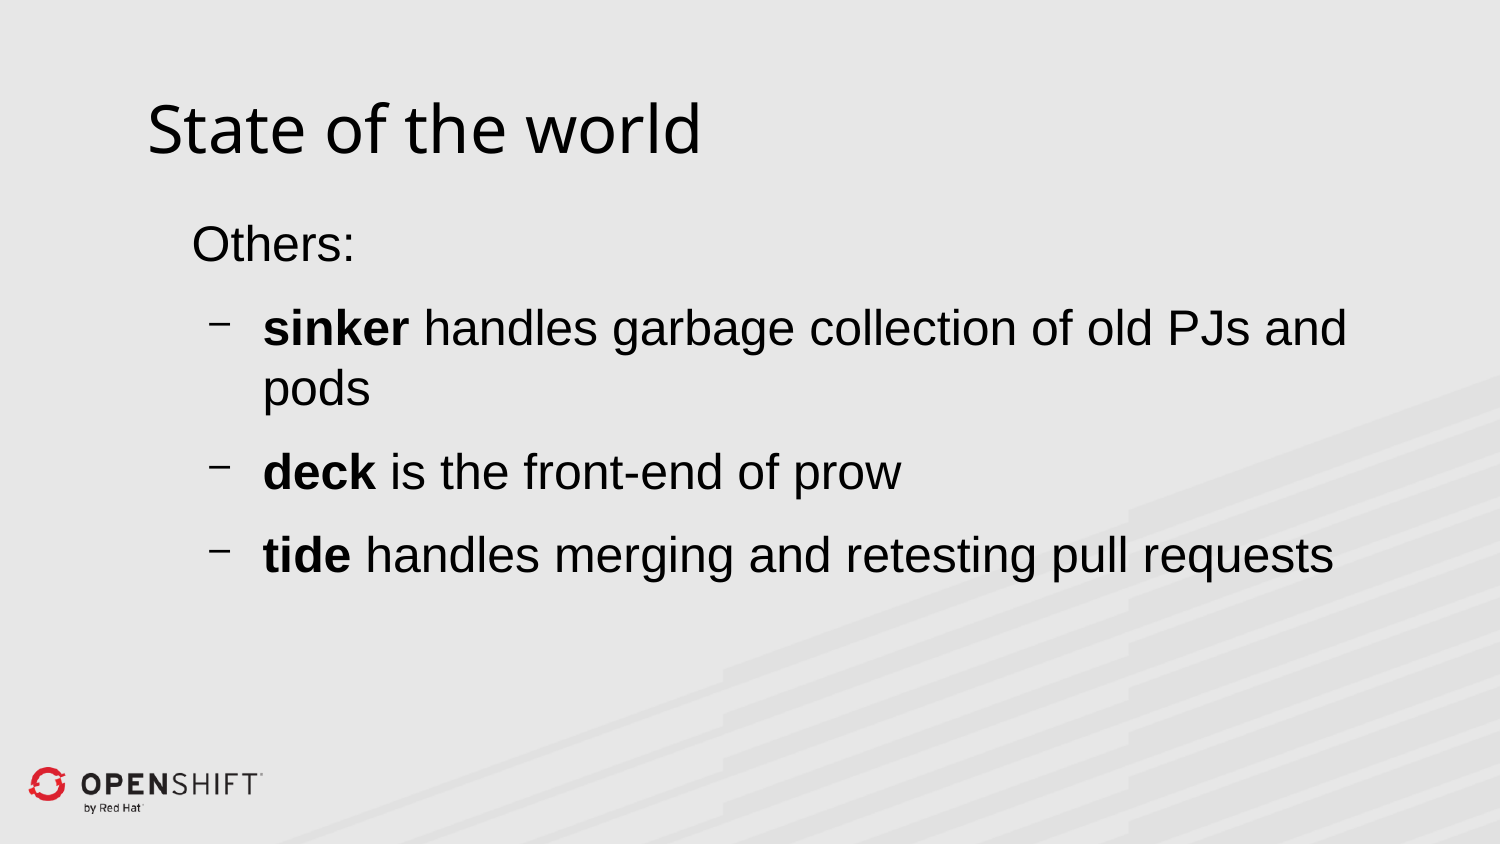

State of the world
# Others:
sinker handles garbage collection of old PJs and pods
deck is the front-end of prow
tide handles merging and retesting pull requests